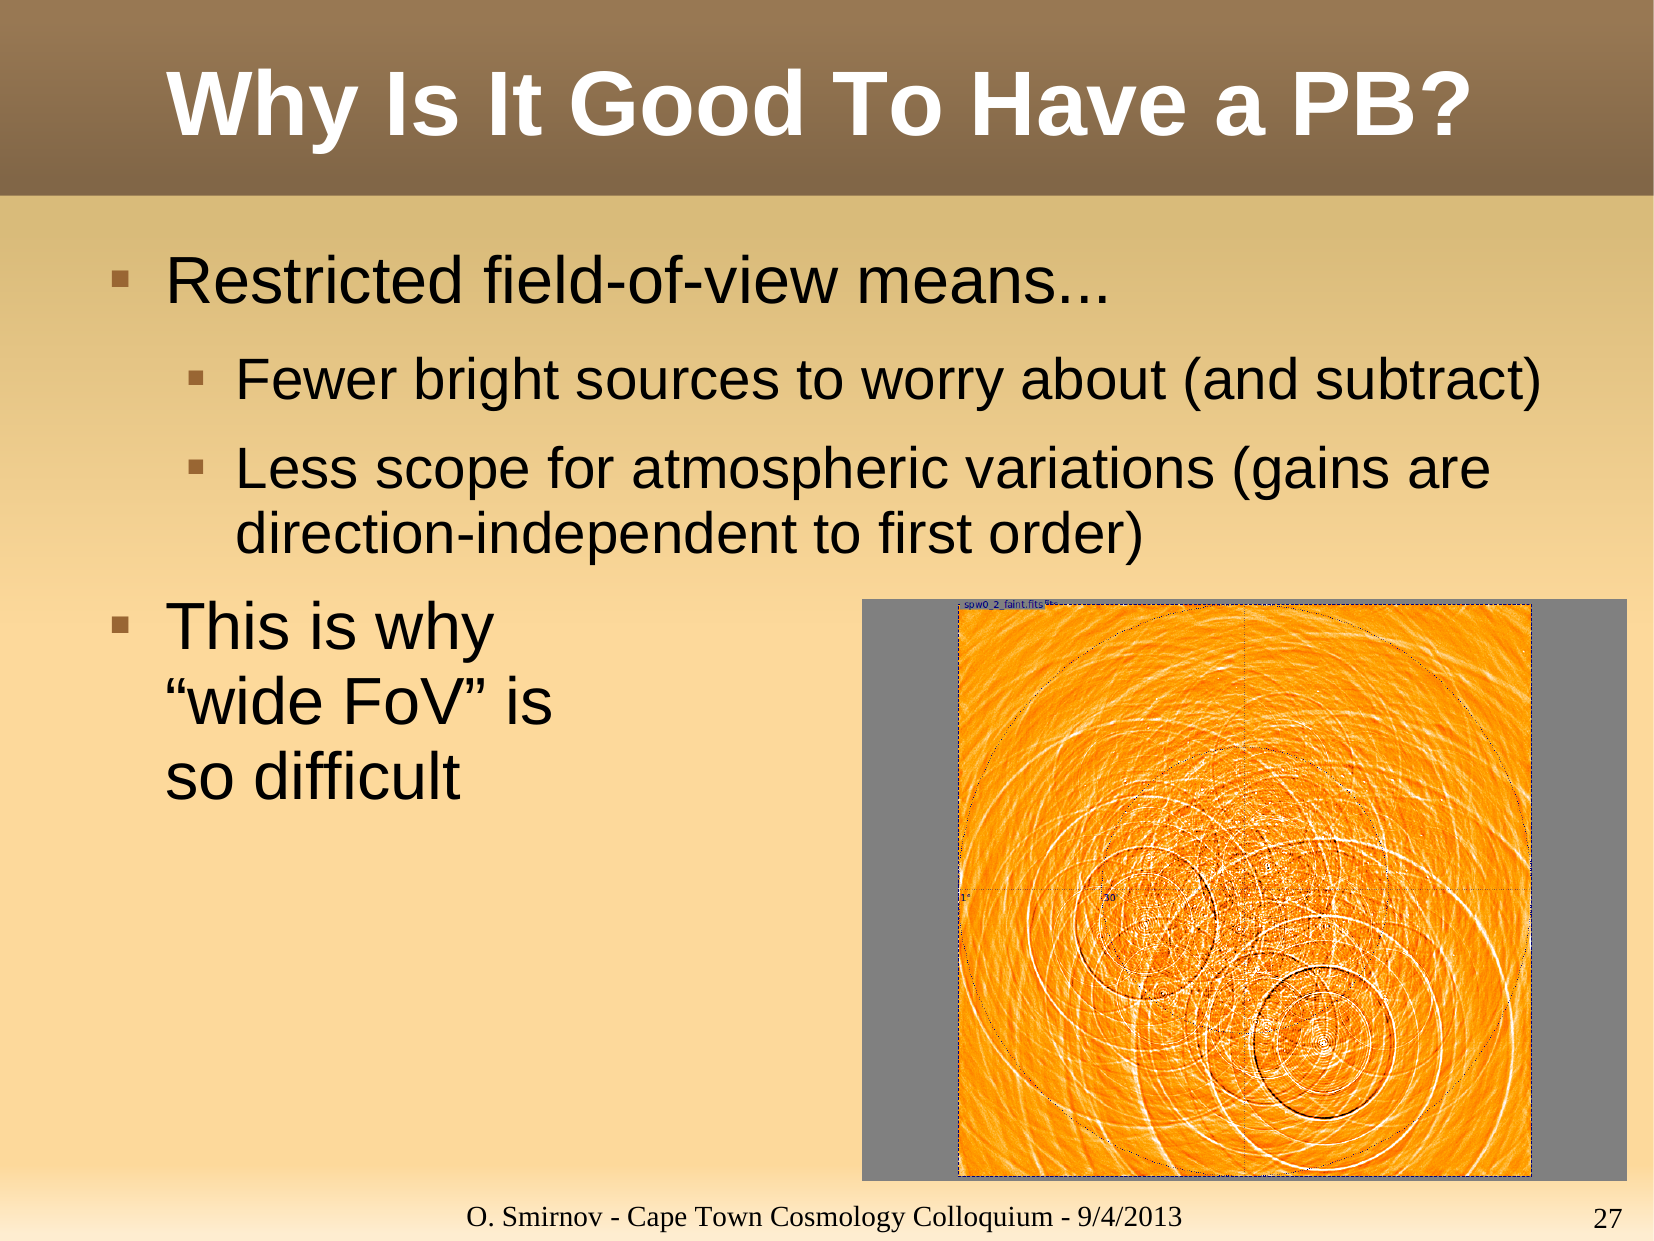

# Why Is It Good To Have a PB?
Restricted field-of-view means...
Fewer bright sources to worry about (and subtract)
Less scope for atmospheric variations (gains are direction-independent to first order)
This is why
“wide FoV” is
so difficult
O. Smirnov - Cape Town Cosmology Colloquium - 9/4/2013
27